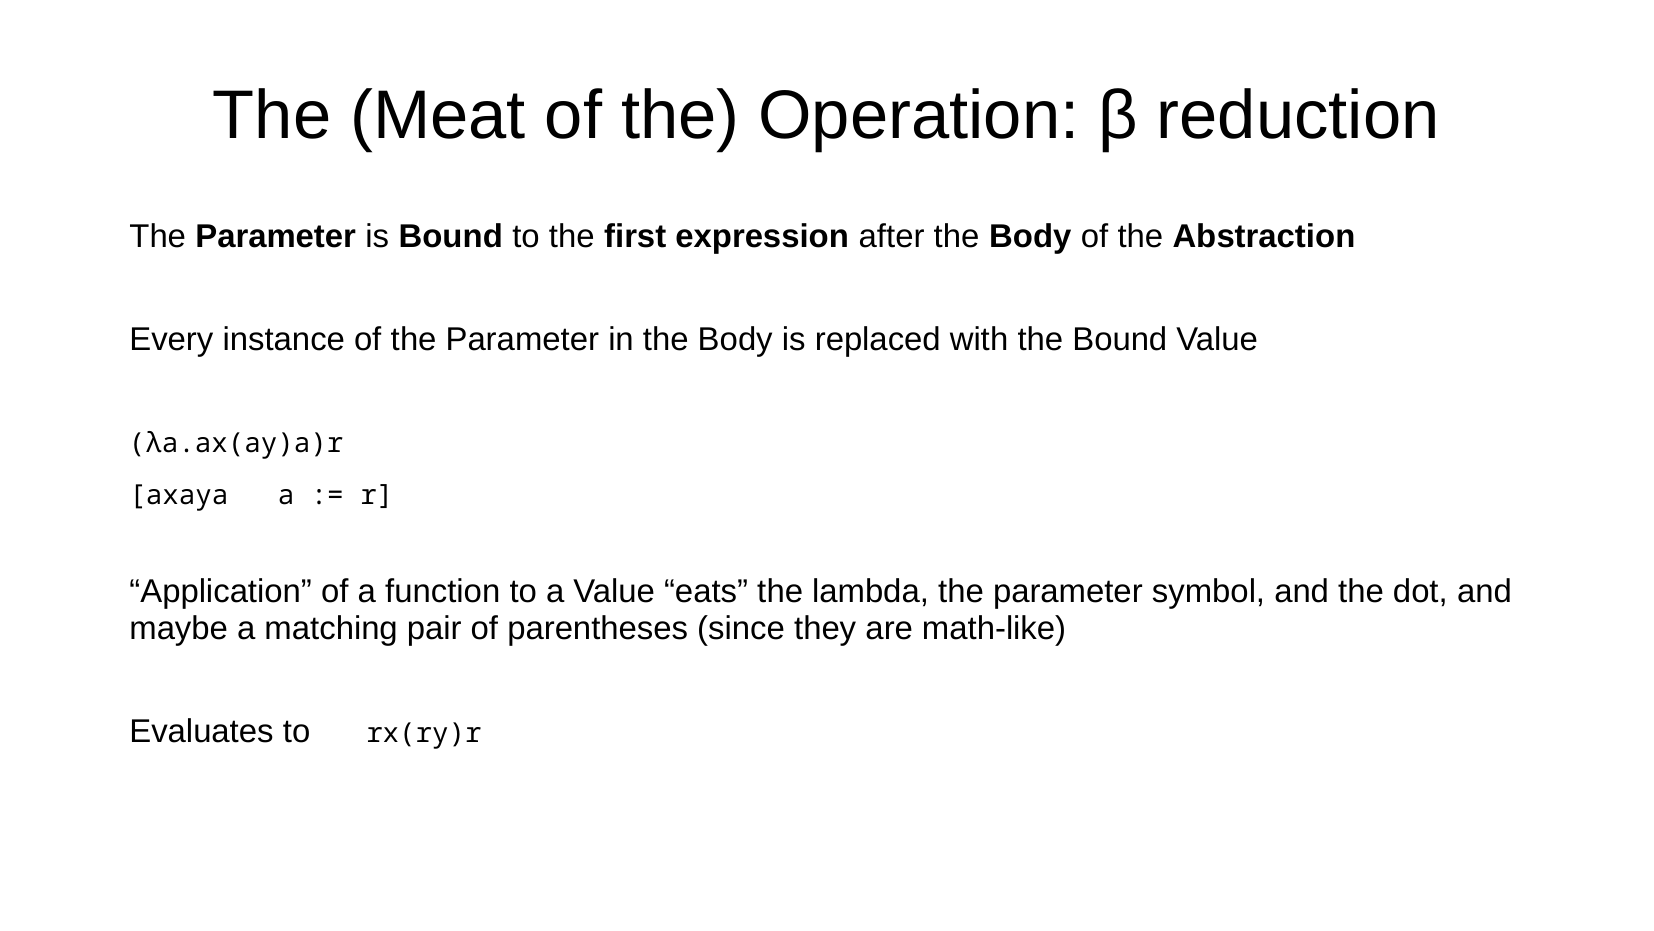

# The (Meat of the) Operation: β reduction
The Parameter is Bound to the first expression after the Body of the Abstraction
Every instance of the Parameter in the Body is replaced with the Bound Value
 (λa.ax(ay)a)r
[axaya a := r]
“Application” of a function to a Value “eats” the lambda, the parameter symbol, and the dot, and maybe a matching pair of parentheses (since they are math-like)
Evaluates to rx(ry)r